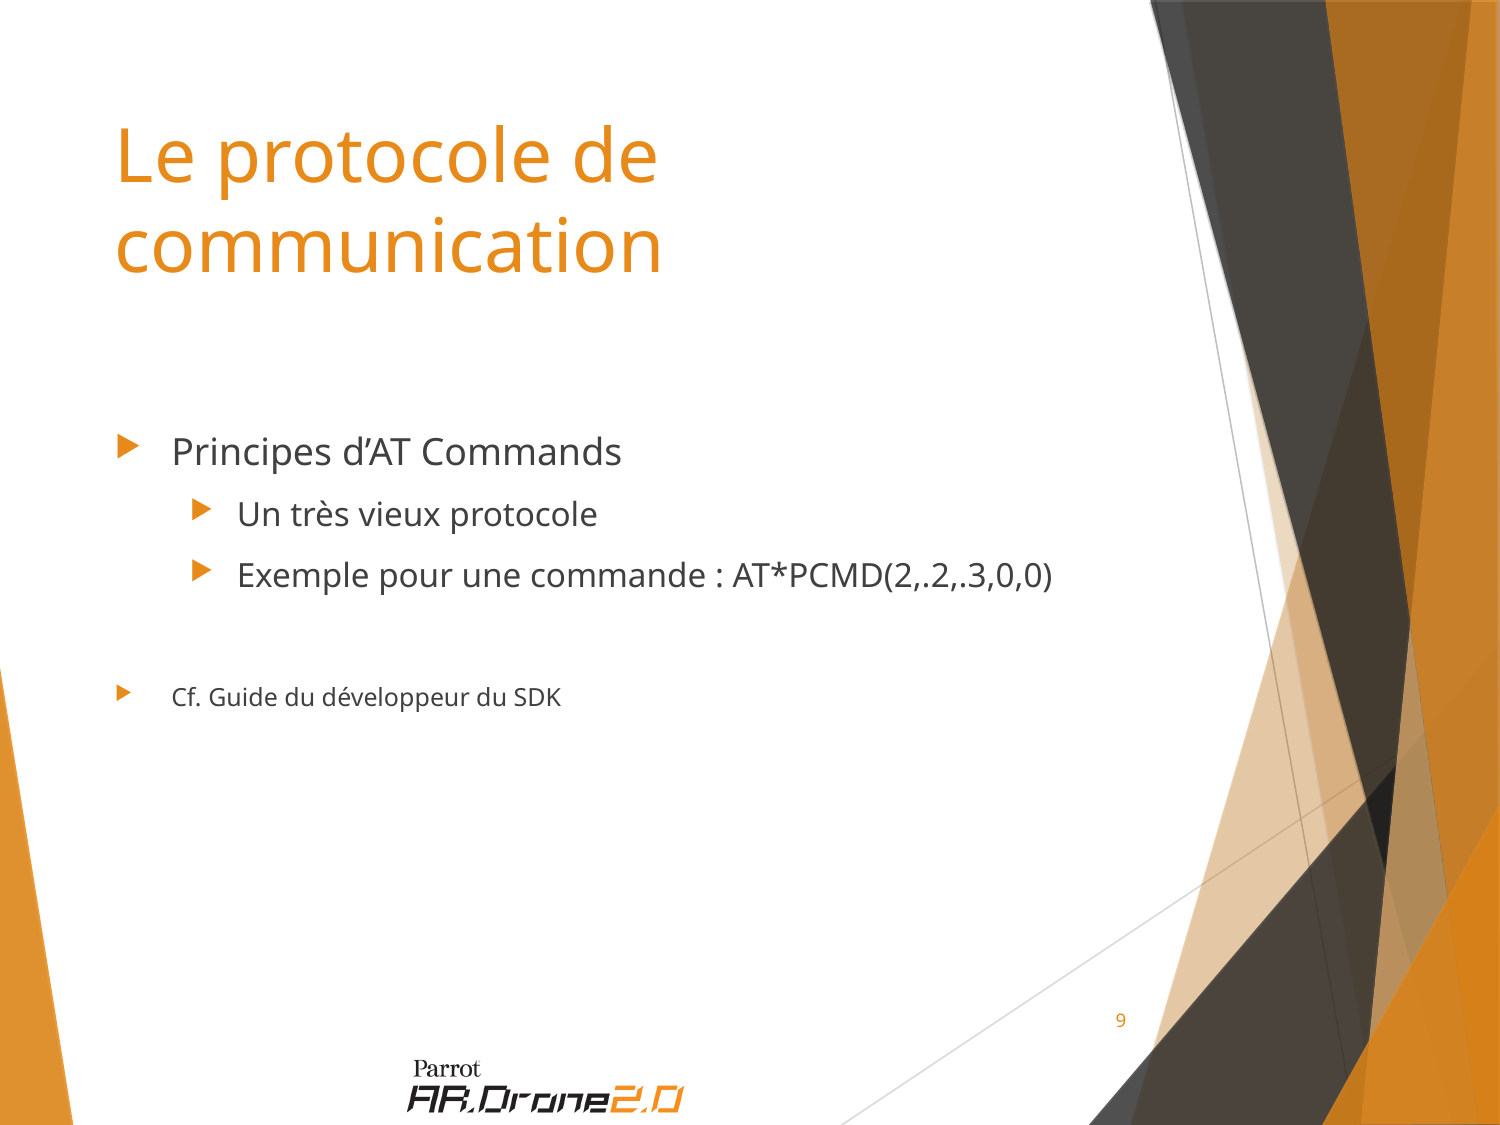

# Le protocole de communication
Principes d’AT Commands
Un très vieux protocole
Exemple pour une commande : AT*PCMD(2,.2,.3,0,0)
Cf. Guide du développeur du SDK